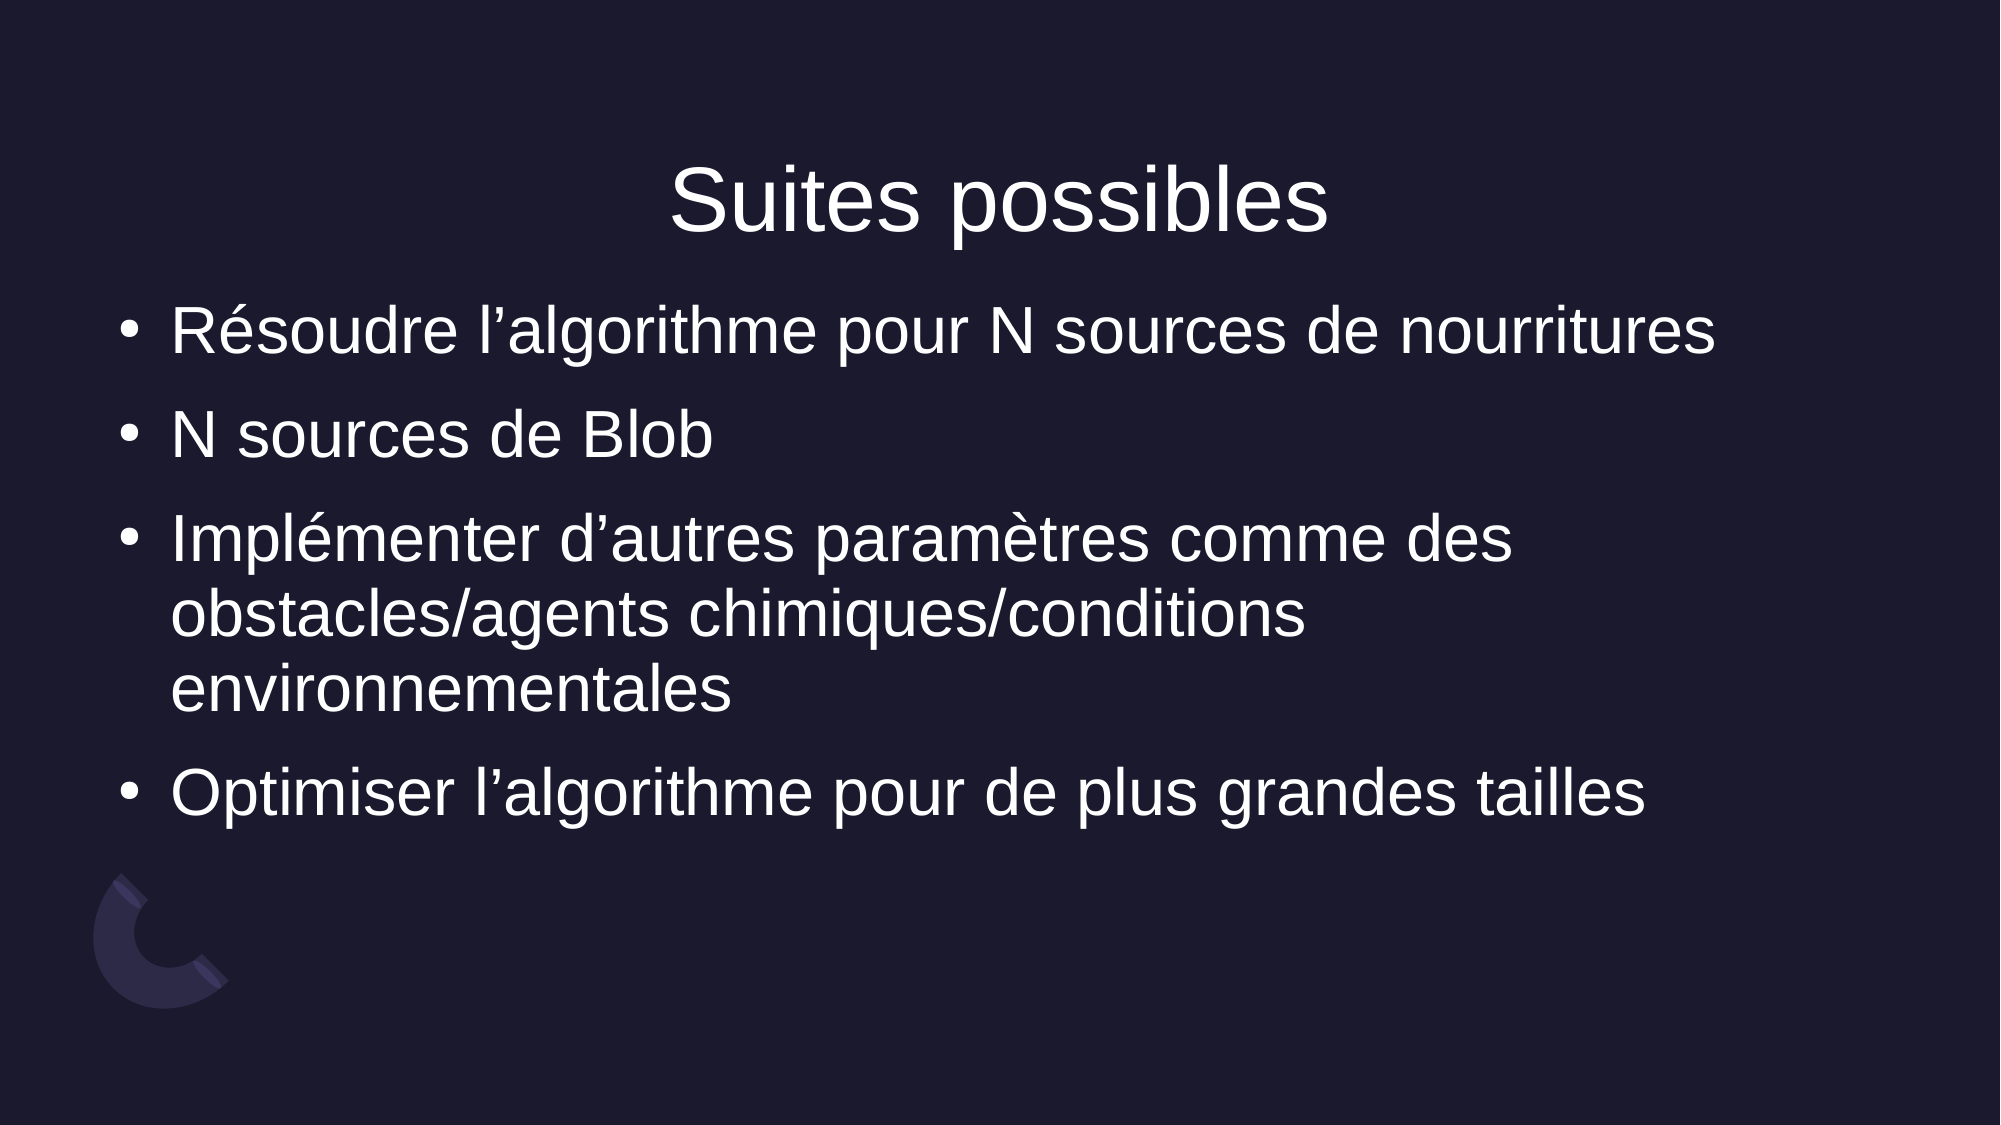

# Suites possibles
Résoudre l’algorithme pour N sources de nourritures
N sources de Blob
Implémenter d’autres paramètres comme des obstacles/agents chimiques/conditions environnementales
Optimiser l’algorithme pour de plus grandes tailles